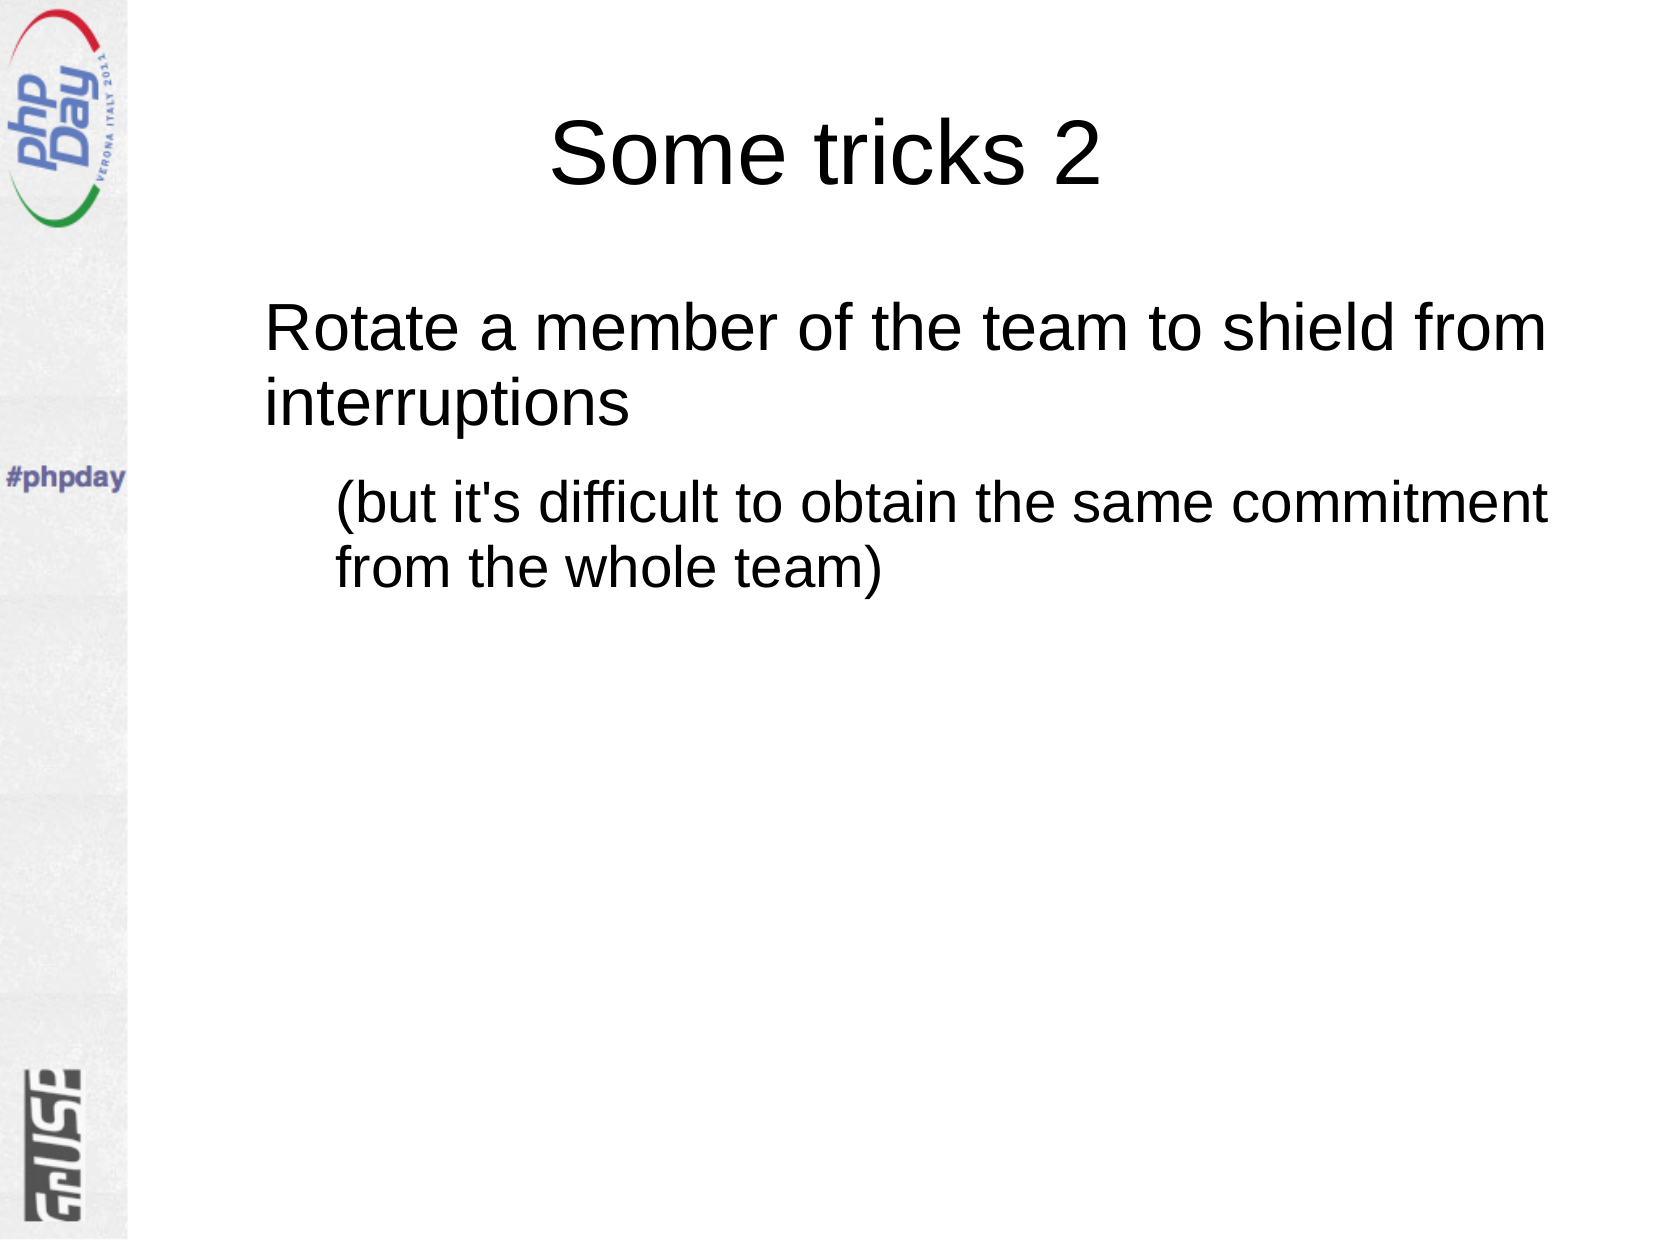

# Some tricks 2
Rotate a member of the team to shield from interruptions
(but it's difficult to obtain the same commitment from the whole team)